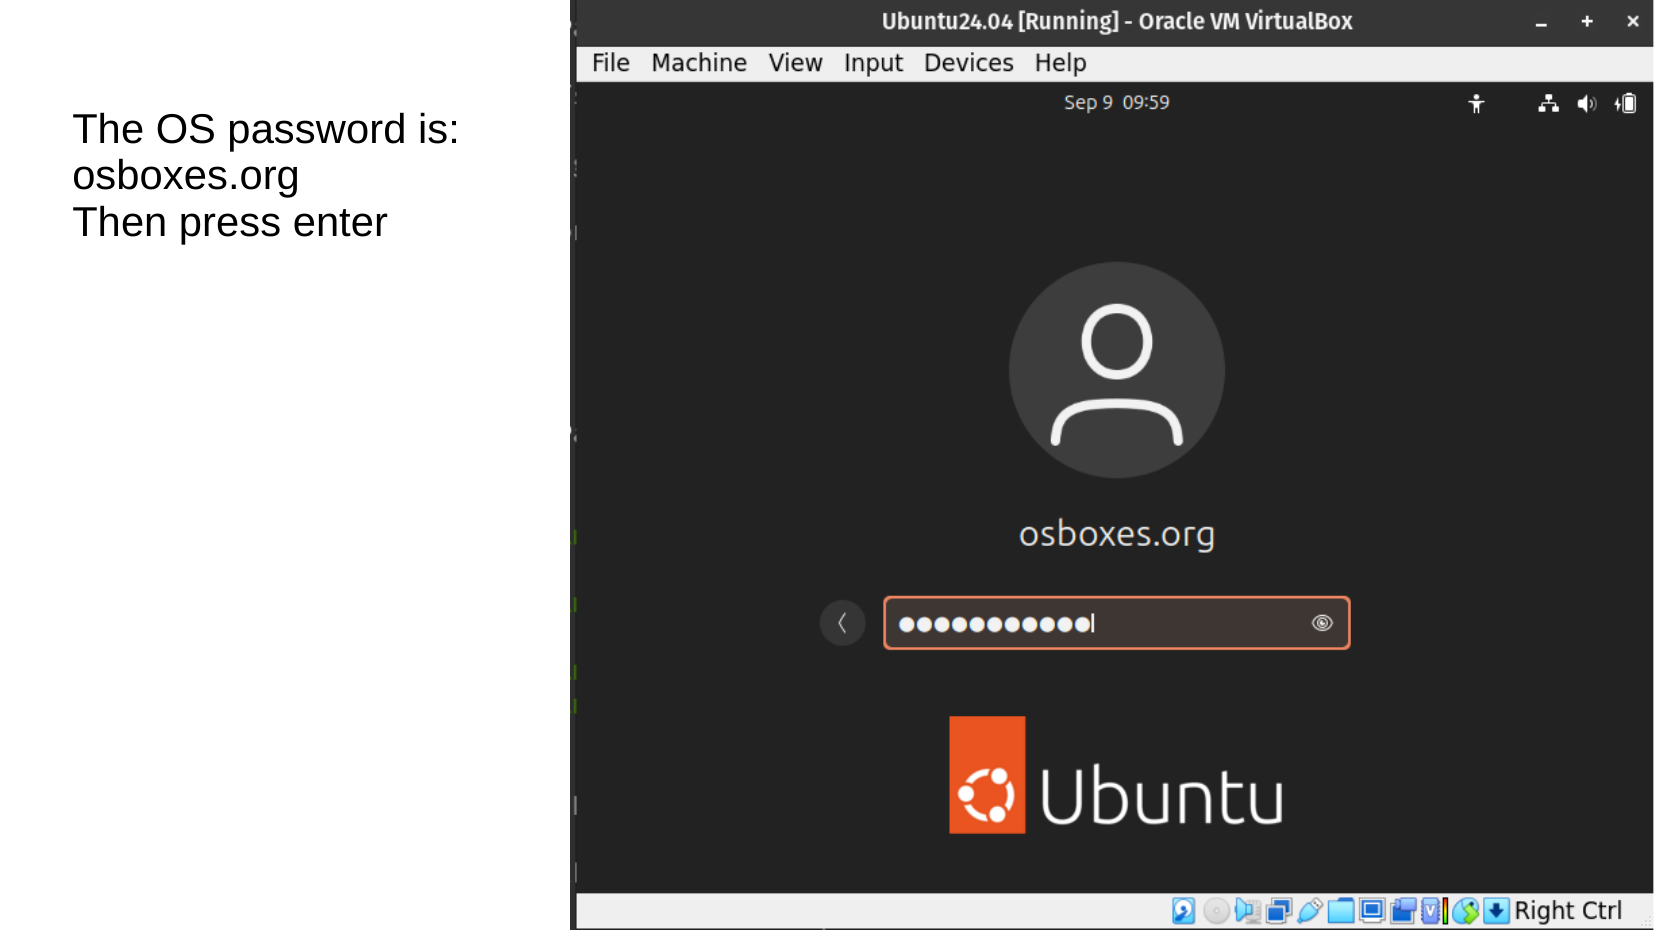

The OS password is:
osboxes.org
Then press enter